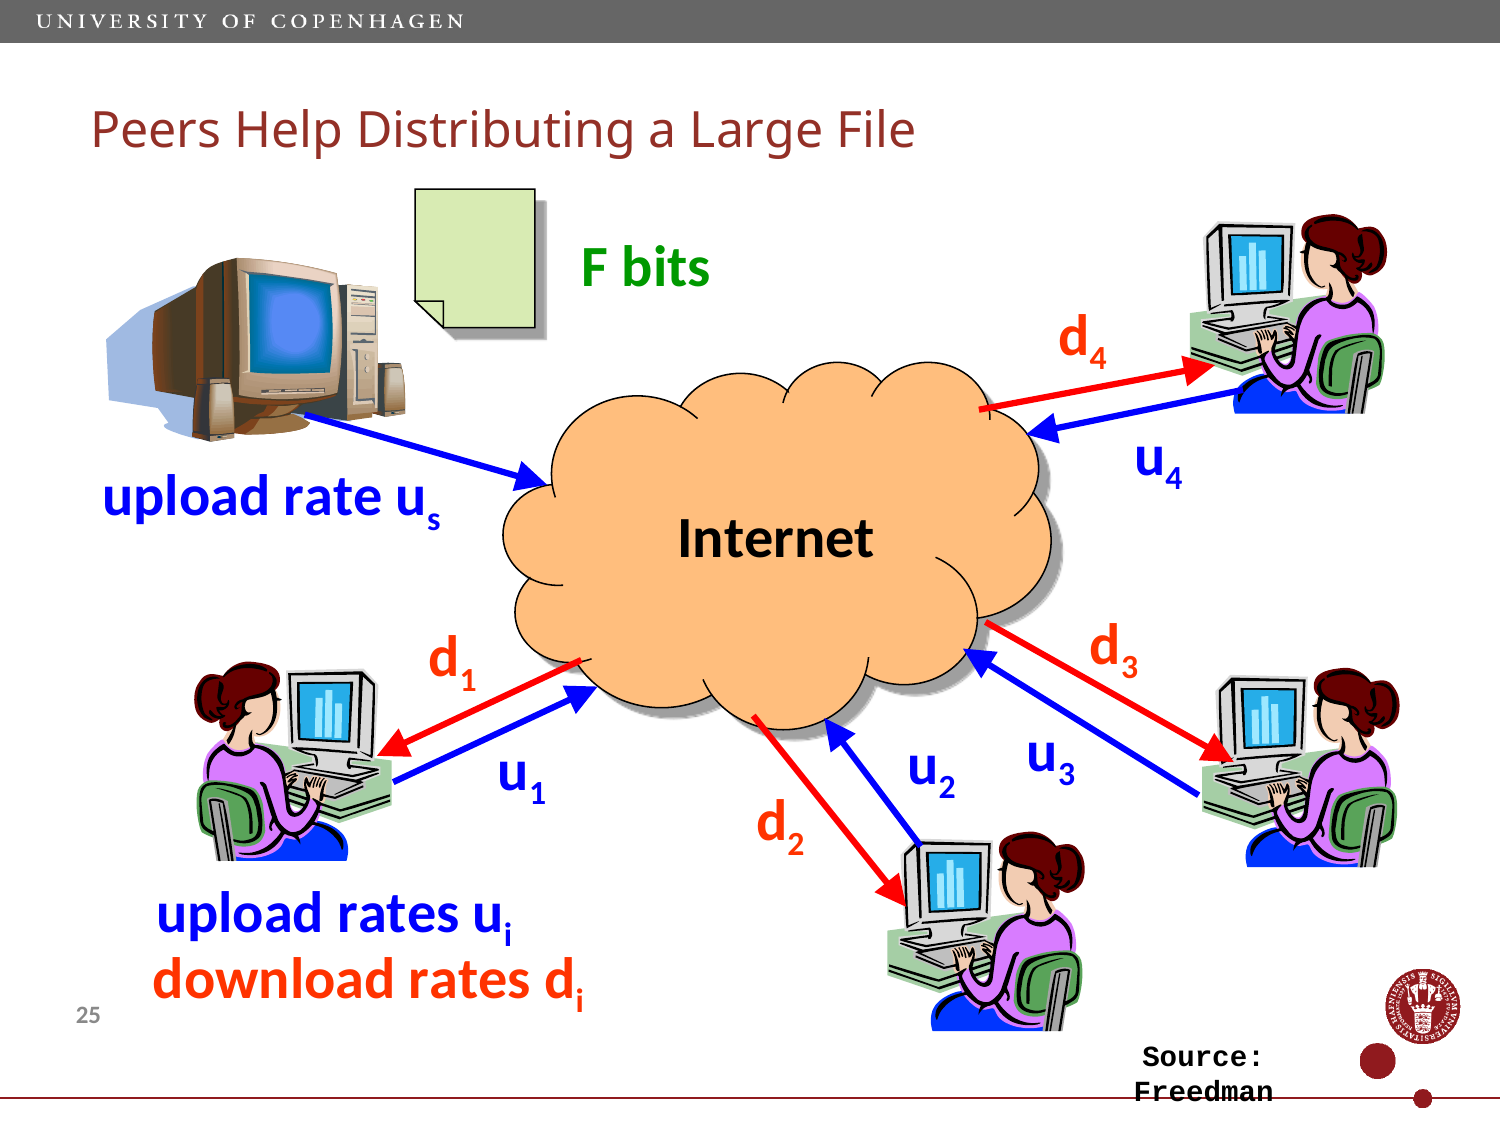

# Peers Help Distributing a Large File
F bits
d4
u4
upload rate us
Internet
d3
d1
u3
u2
u1
d2
upload rates ui
download rates di
Source: Freedman